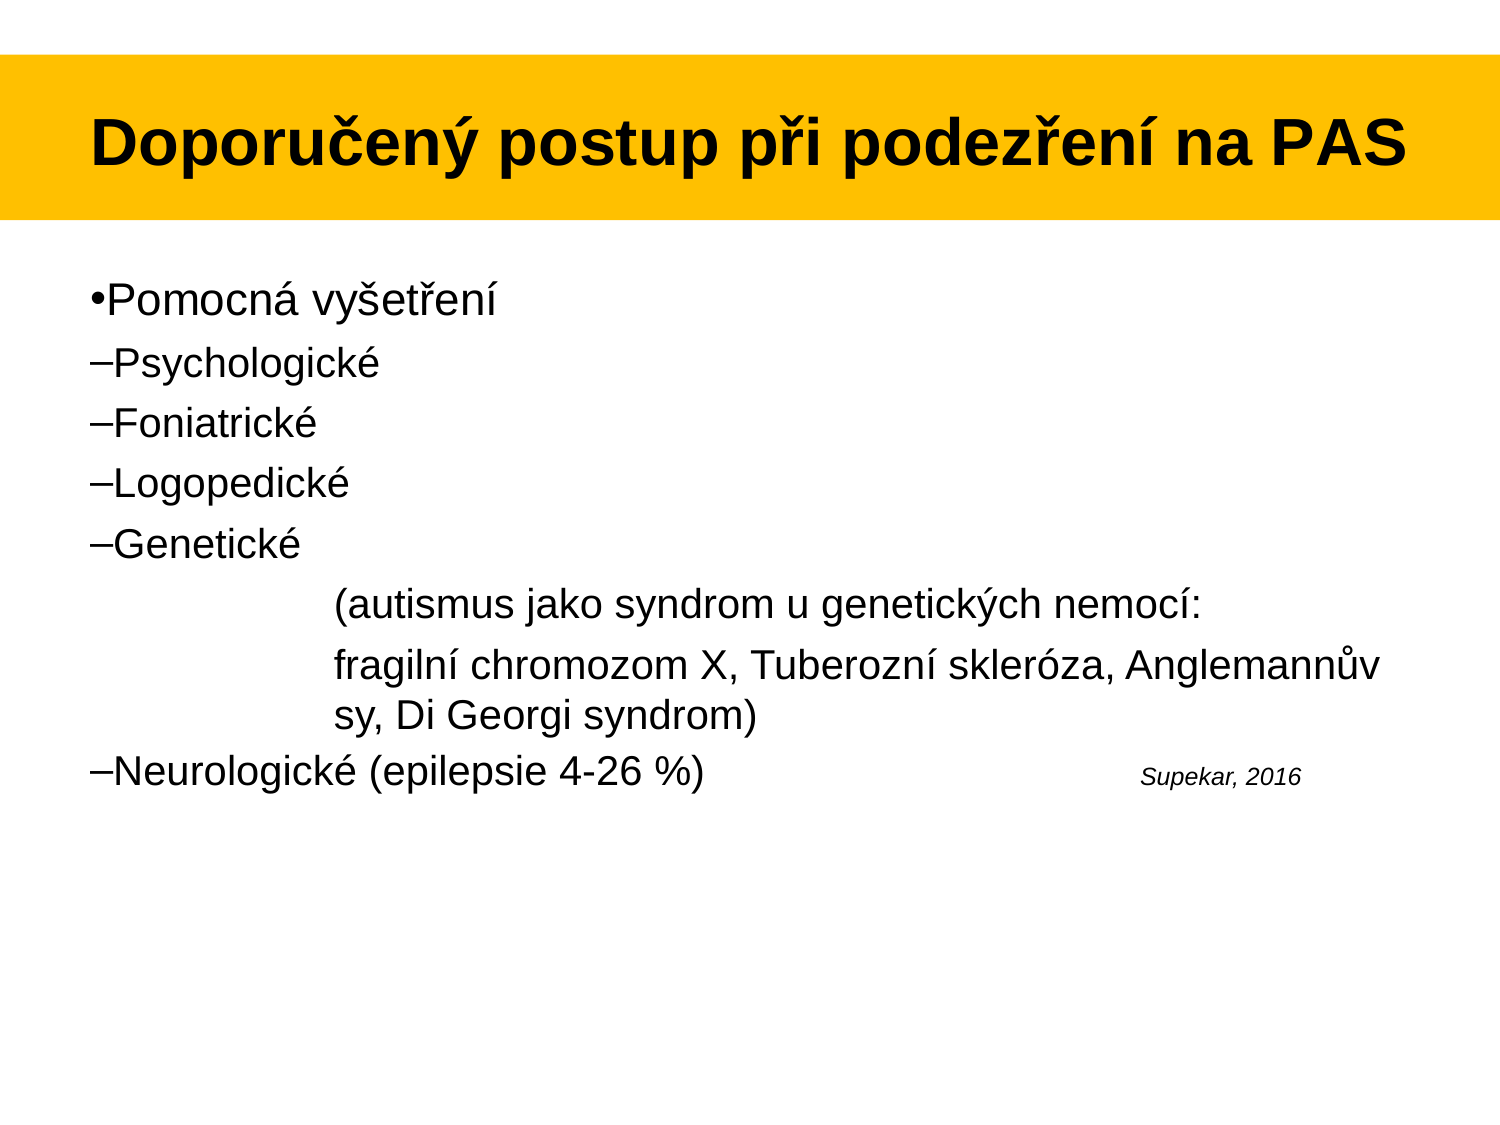

# Doporučený postup při podezření na PAS
Pomocná vyšetření
Psychologické
Foniatrické
Logopedické
Genetické
	(autismus jako syndrom u genetických nemocí:
	fragilní chromozom X, Tuberozní skleróza, Anglemannův sy, Di Georgi syndrom)
Neurologické (epilepsie 4-26 %) 			Supekar, 2016